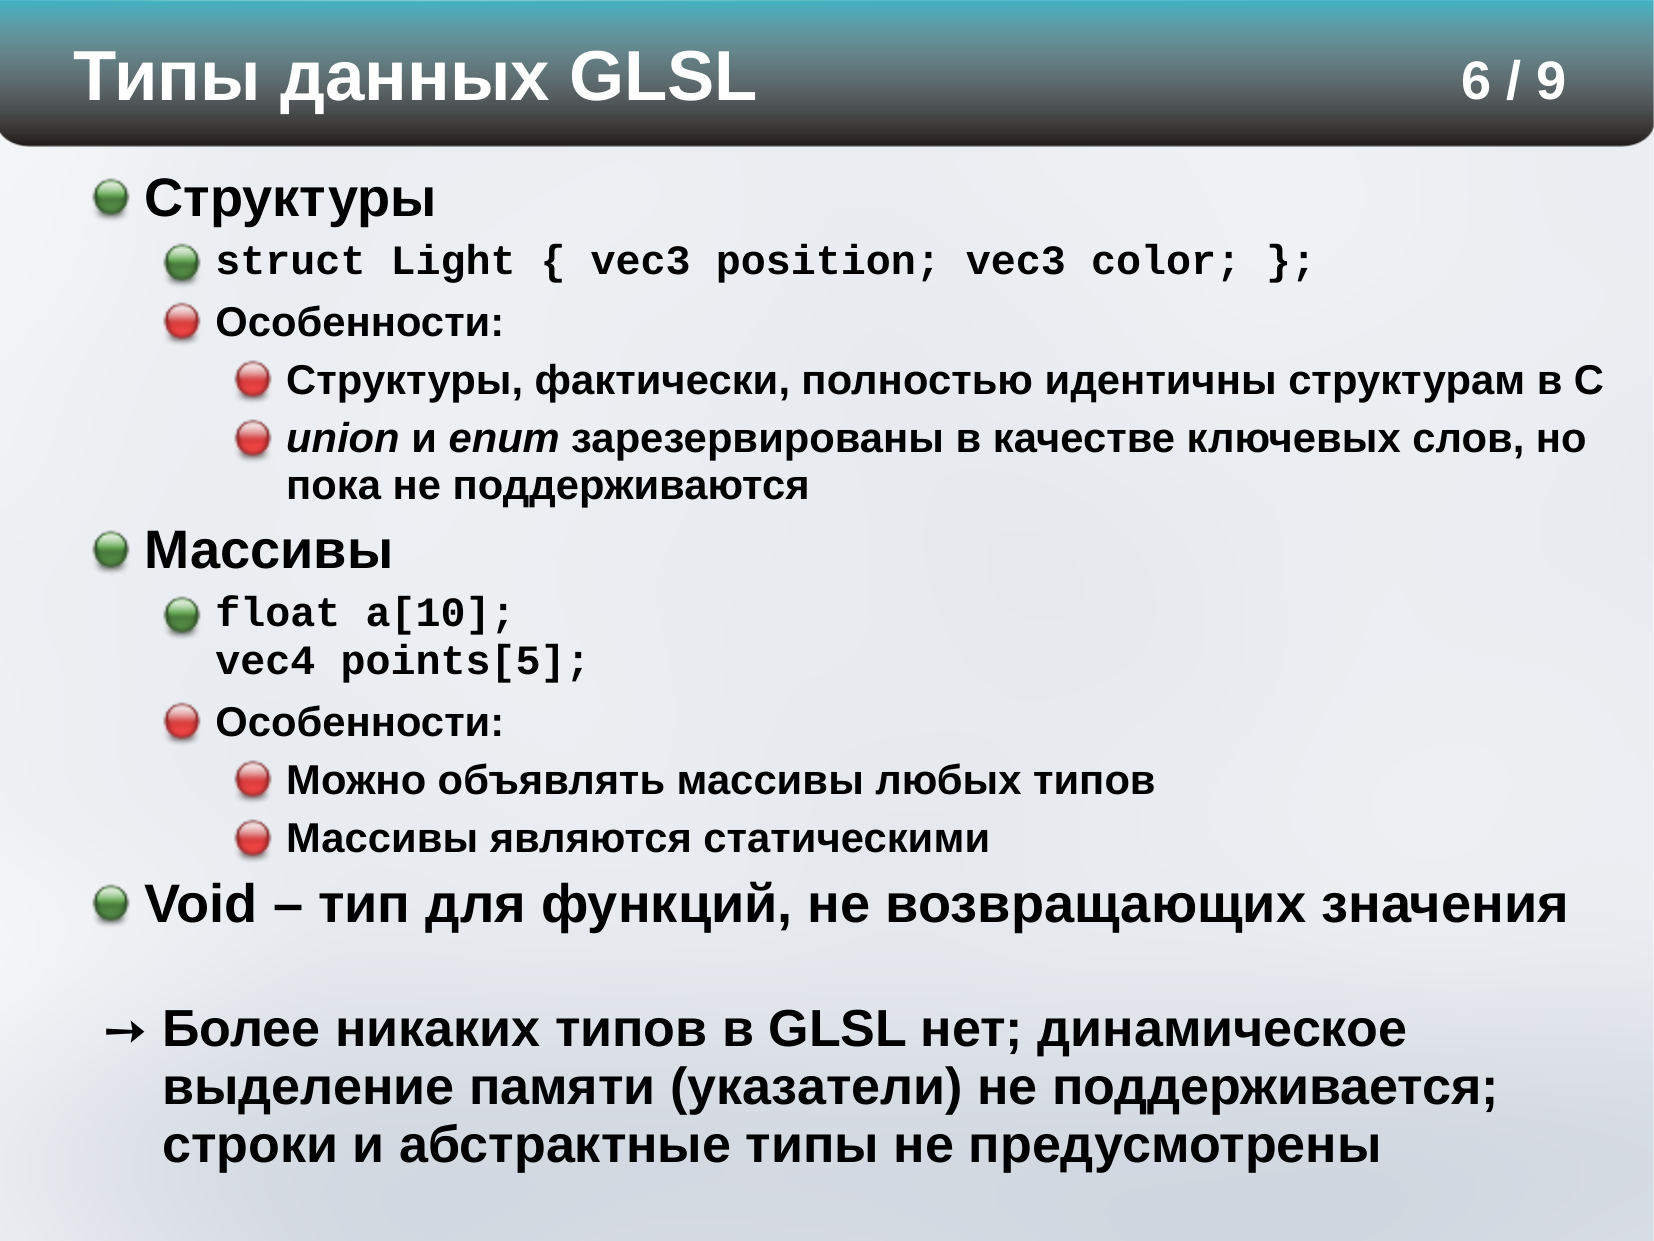

Типы данных GLSL
Структуры
struct Light { vec3 position; vec3 color; };
Особенности:
Структуры, фактически, полностью идентичны структурам в C
union и enum зарезервированы в качестве ключевых слов, но пока не поддерживаются
Массивы
float a[10];
vec4 points[5];
Особенности:
Можно объявлять массивы любых типов
Массивы являются статическими
Void – тип для функций, не возвращающих значения
Более никаких типов в GLSL нет; динамическое выделение памяти (указатели) не поддерживается; строки и абстрактные типы не предусмотрены